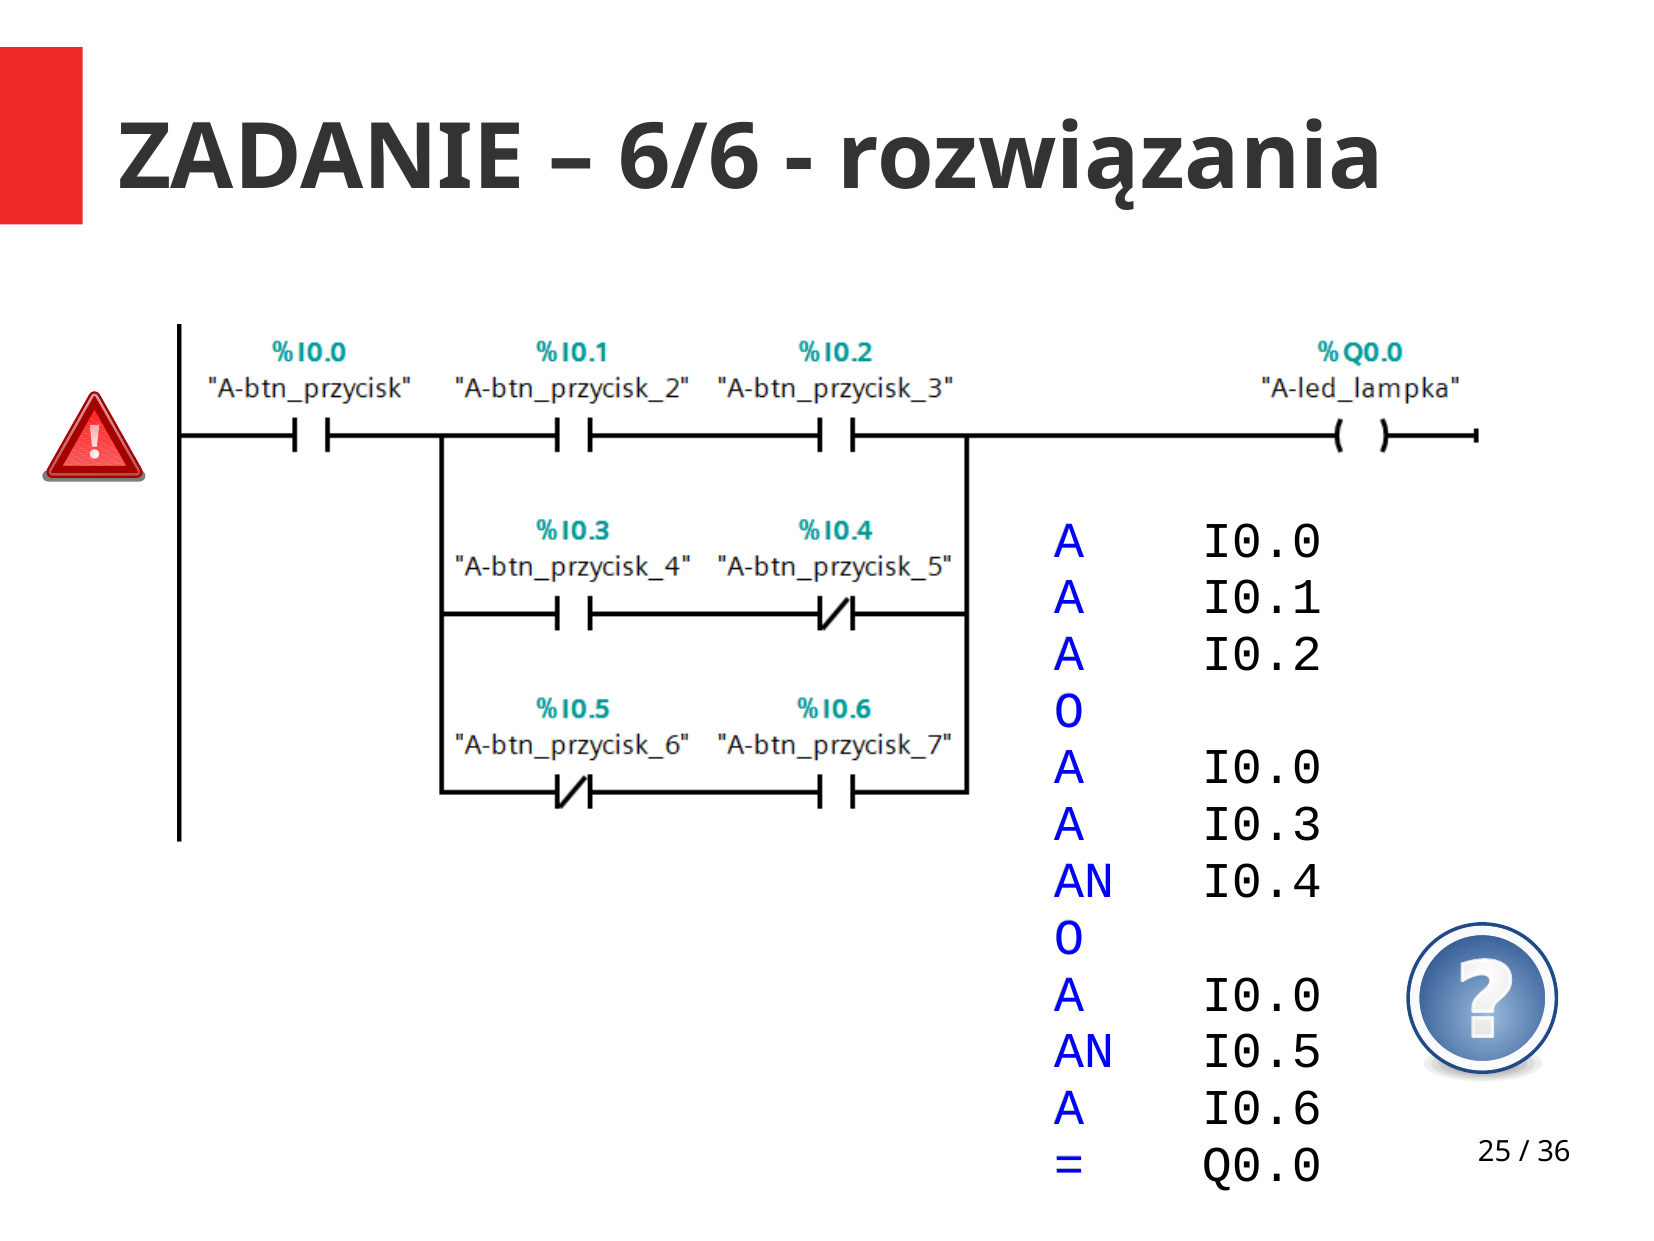

# ZADANIE – 6/6 - rozwiązania
A		I0.0
A		I0.1
A		I0.2
O
A		I0.0
A		I0.3
AN		I0.4
O
A		I0.0
AN		I0.5
A		I0.6
=		Q0.0
25